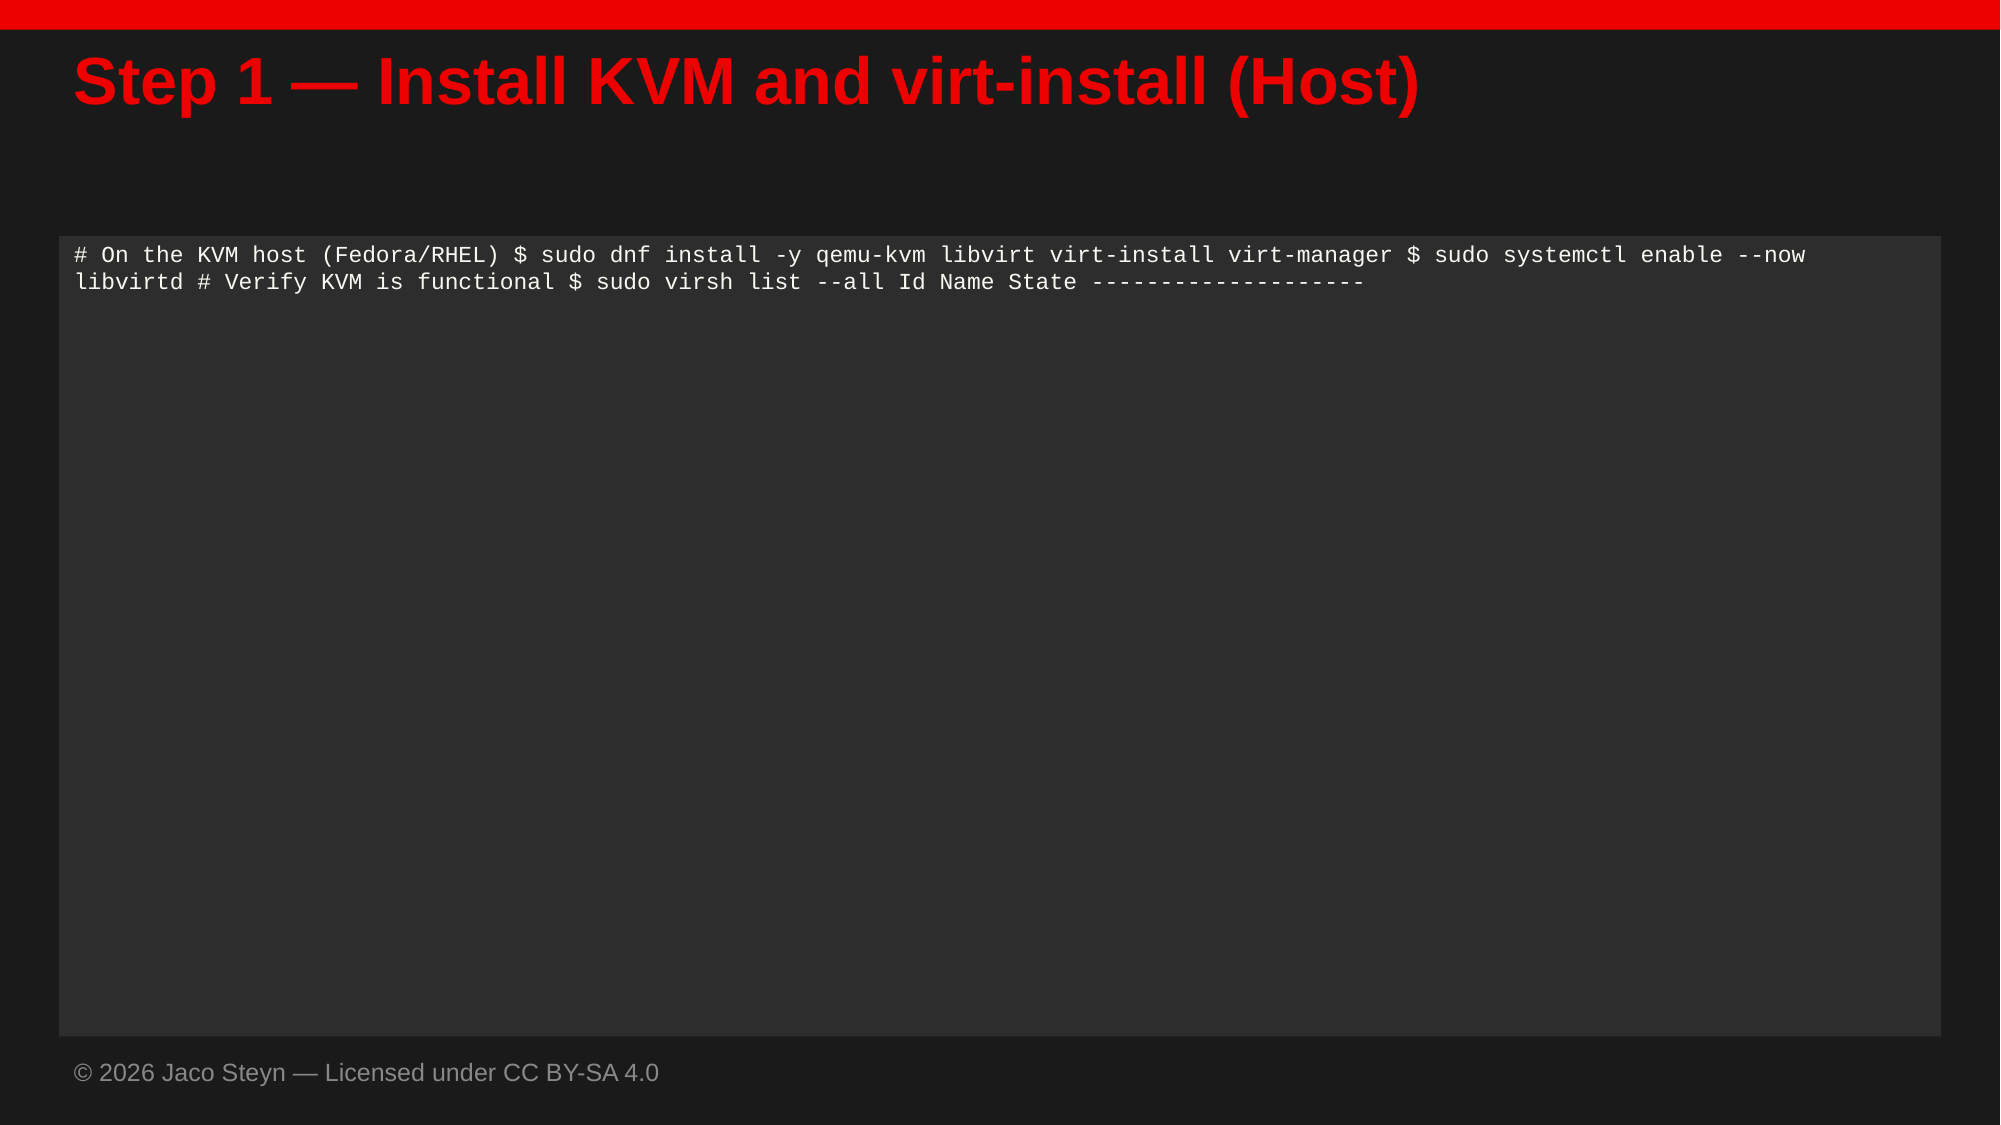

Step 1 — Install KVM and virt-install (Host)
# On the KVM host (Fedora/RHEL) $ sudo dnf install -y qemu-kvm libvirt virt-install virt-manager $ sudo systemctl enable --now libvirtd # Verify KVM is functional $ sudo virsh list --all Id Name State --------------------
© 2026 Jaco Steyn — Licensed under CC BY-SA 4.0